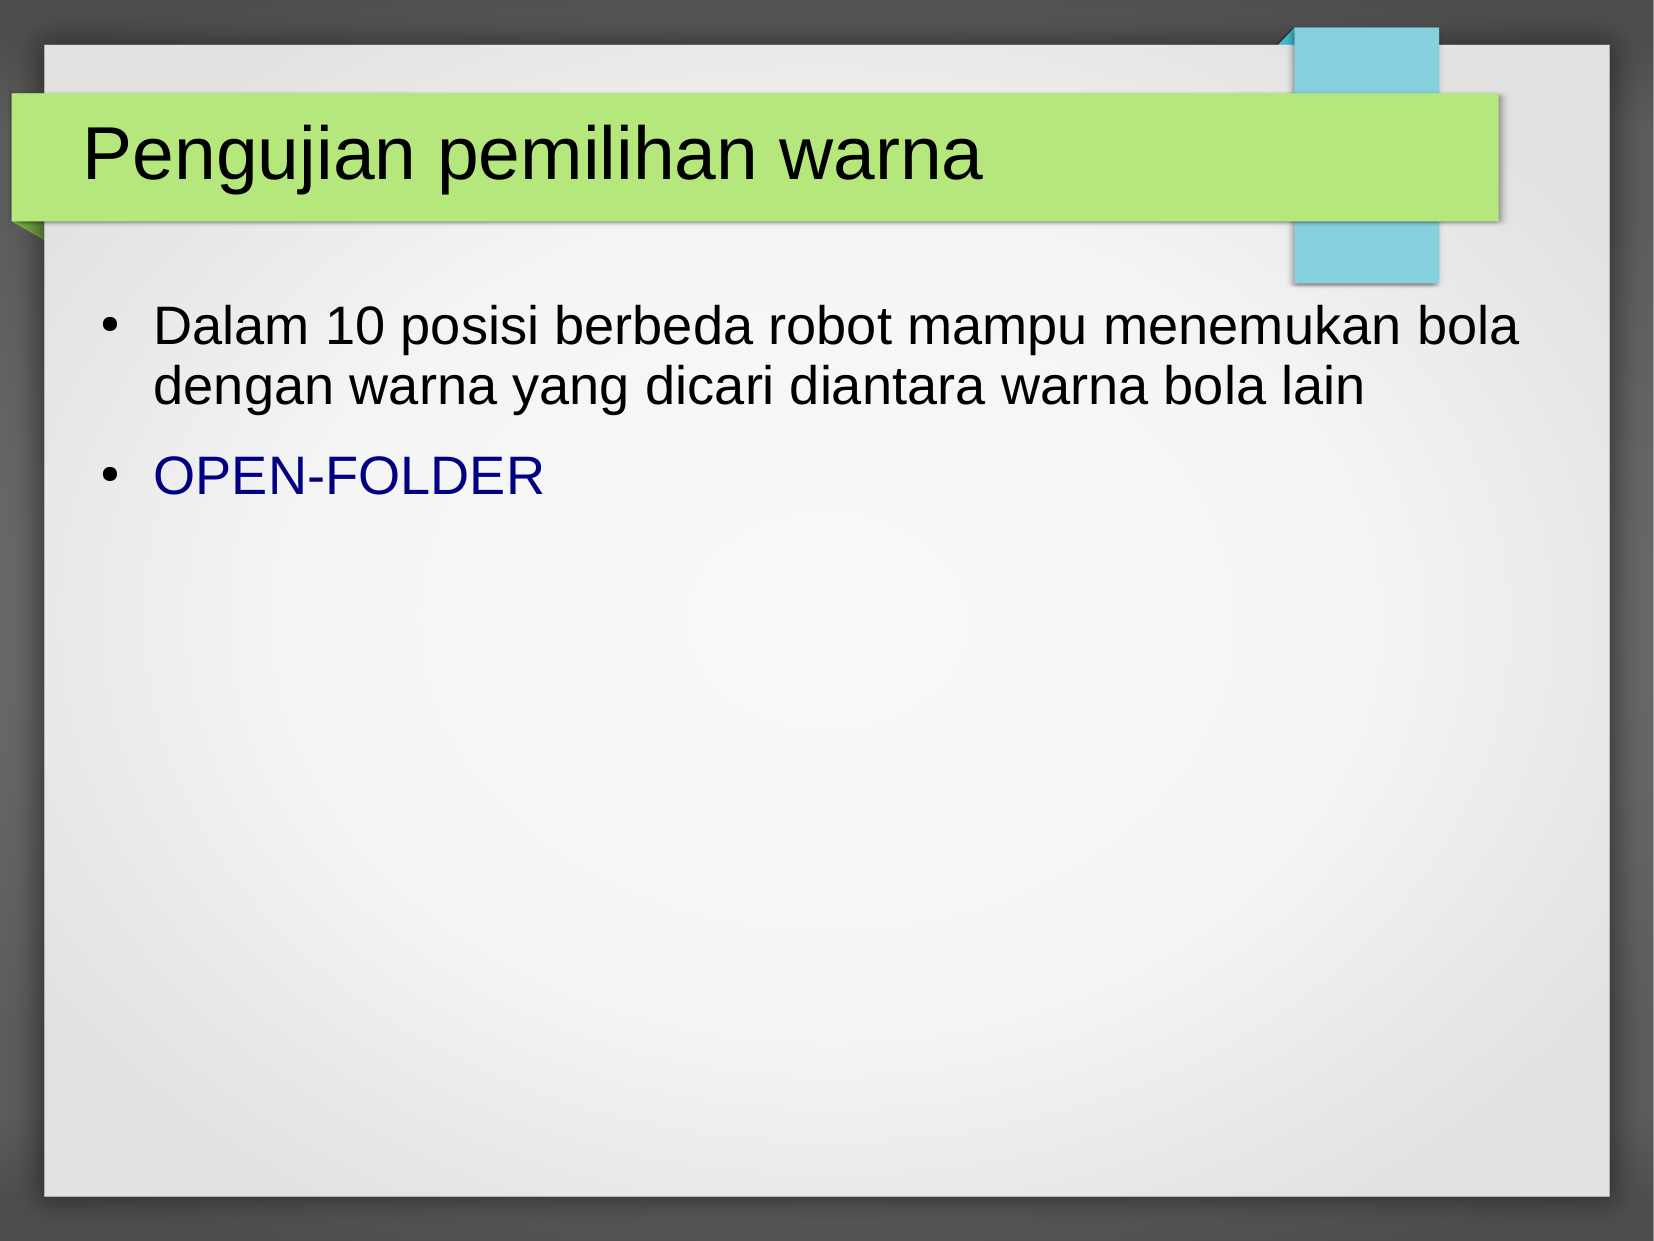

# Pengujian pemilihan warna
Dalam 10 posisi berbeda robot mampu menemukan bola dengan warna yang dicari diantara warna bola lain
OPEN-FOLDER